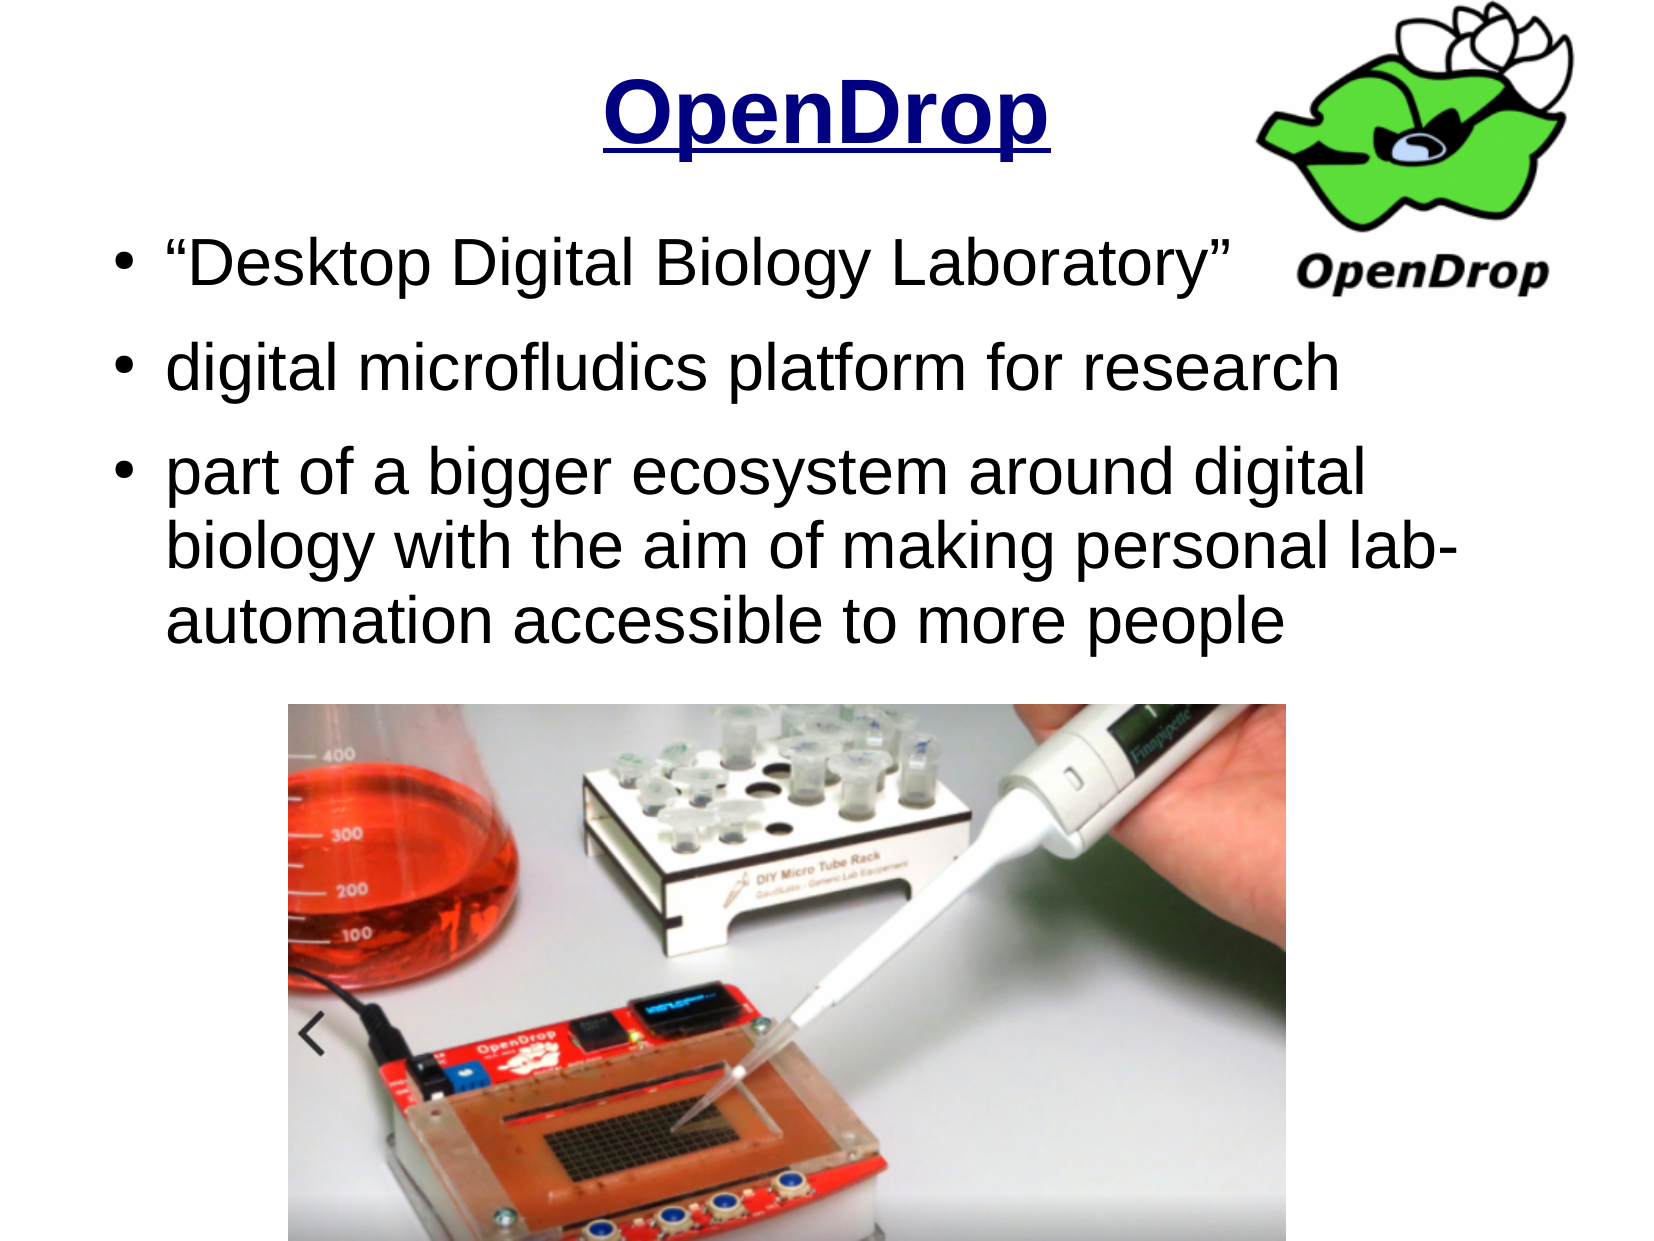

# OpenDrop
“Desktop Digital Biology Laboratory”
digital microfludics platform for research
part of a bigger ecosystem around digital biology with the aim of making personal lab-automation accessible to more people